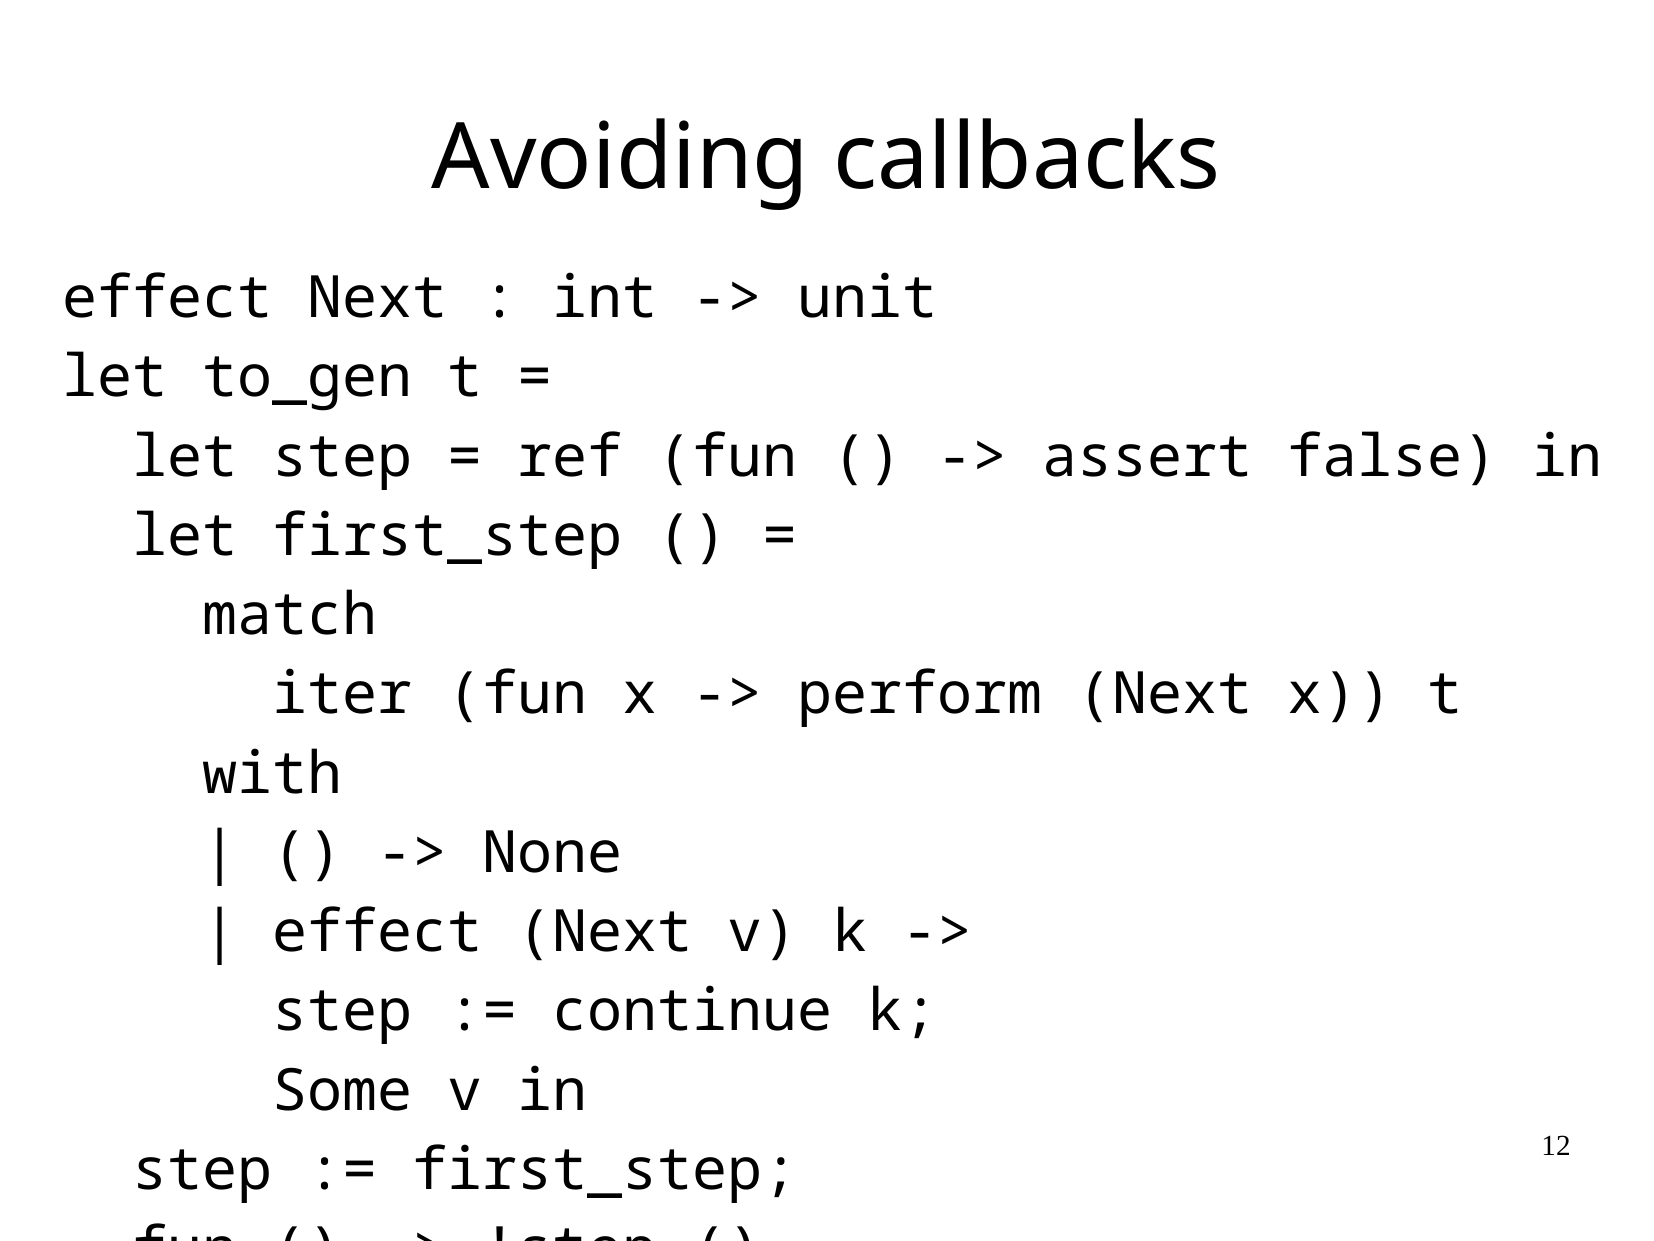

# Avoiding callbacks
effect Next : int -> unit
let to_gen t =
 let step = ref (fun () -> assert false) in
 let first_step () =
 match
 iter (fun x -> perform (Next x)) t
 with
 | () -> None
 | effect (Next v) k ->
 step := continue k;
 Some v in
 step := first_step;
 fun () -> !step ()
12